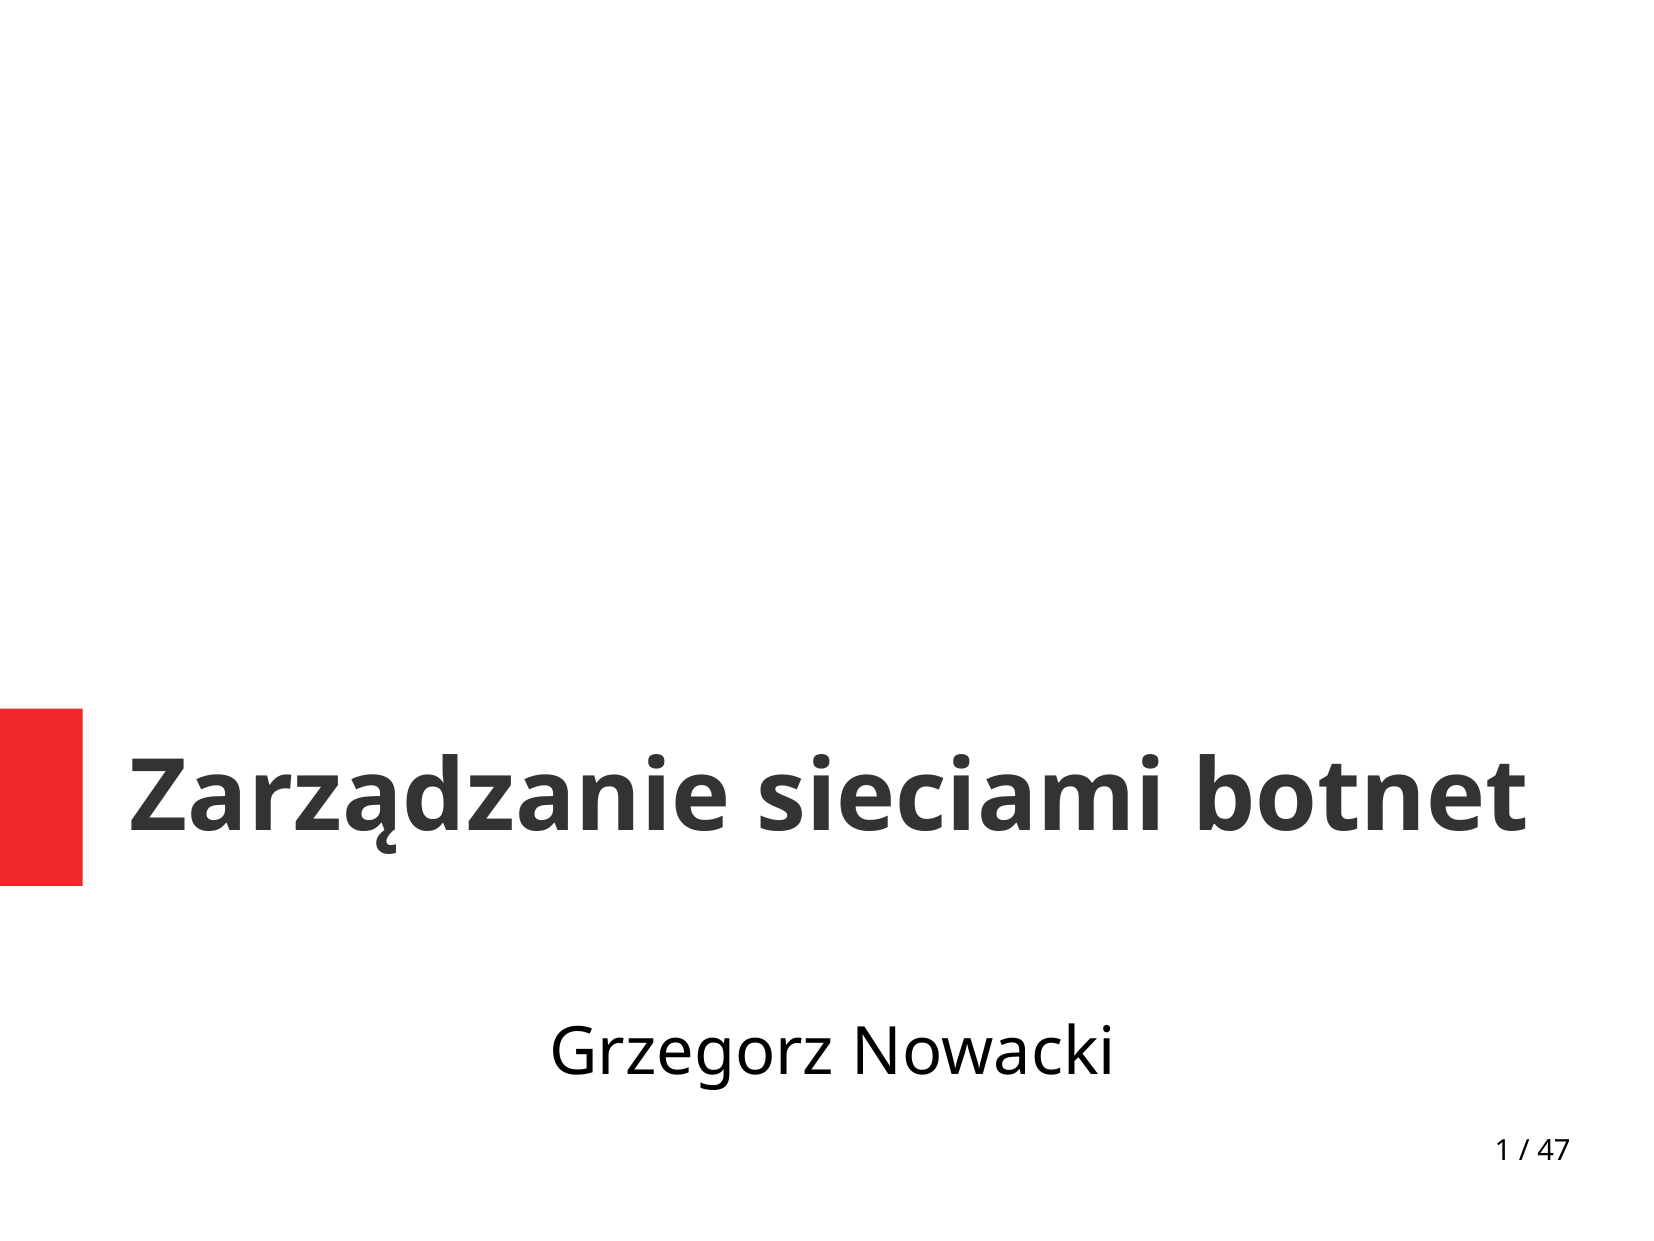

# Zarządzanie sieciami botnet
Grzegorz Nowacki
1